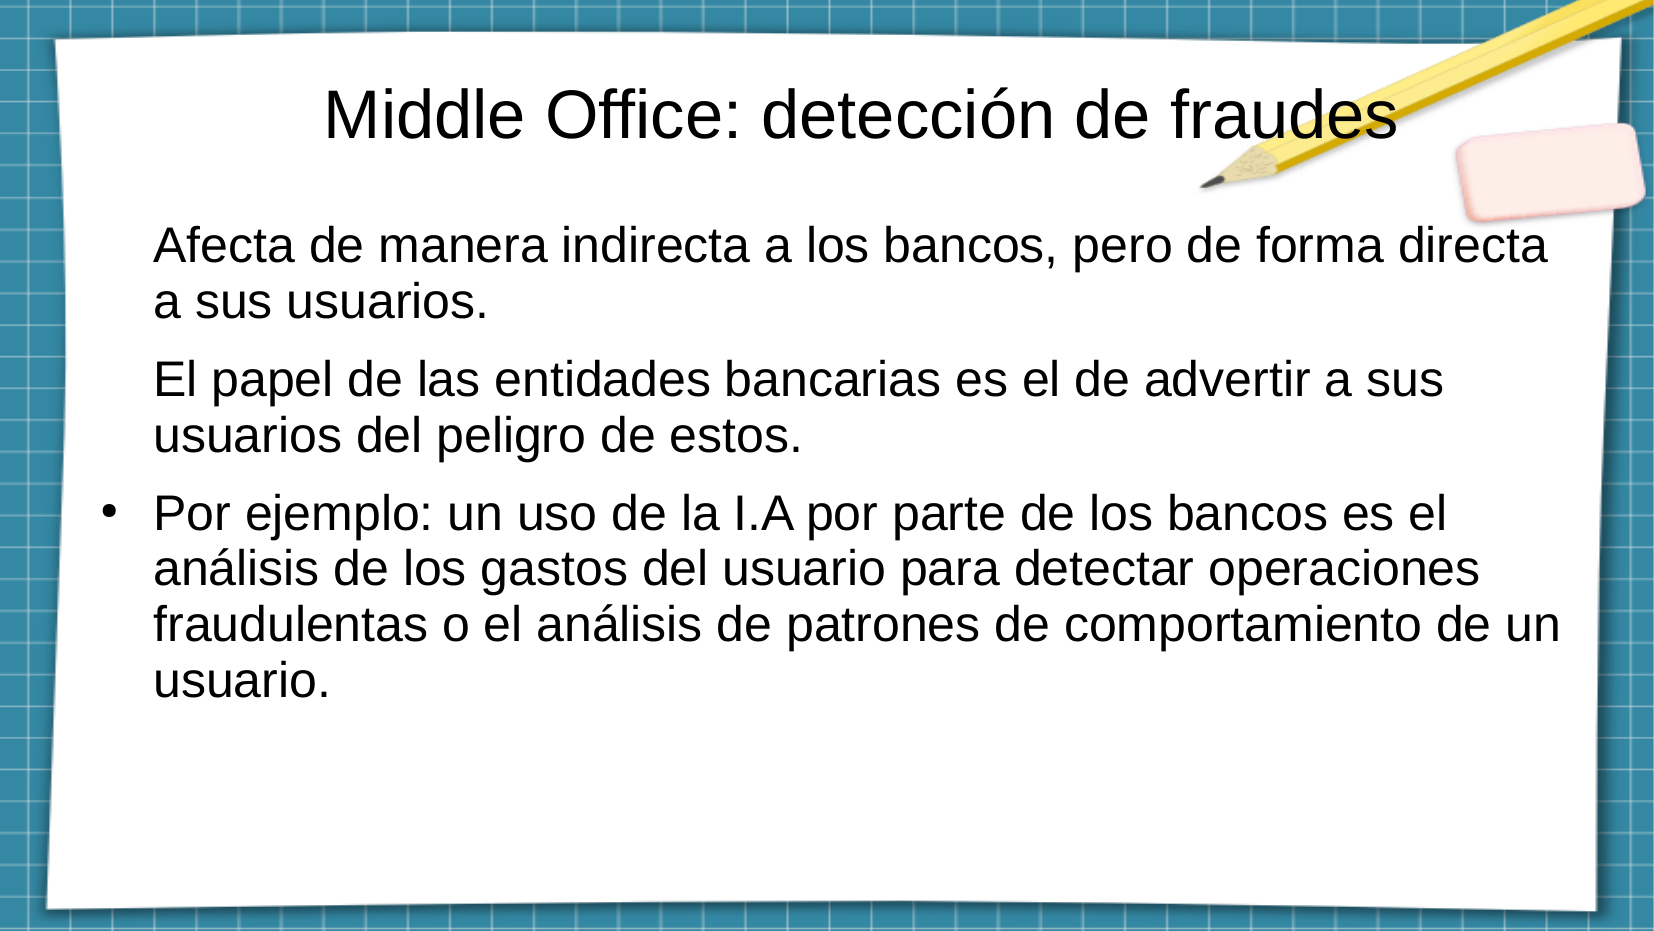

# Middle Office: detección de fraudes
Afecta de manera indirecta a los bancos, pero de forma directa a sus usuarios.
El papel de las entidades bancarias es el de advertir a sus usuarios del peligro de estos.
Por ejemplo: un uso de la I.A por parte de los bancos es el análisis de los gastos del usuario para detectar operaciones fraudulentas o el análisis de patrones de comportamiento de un usuario.